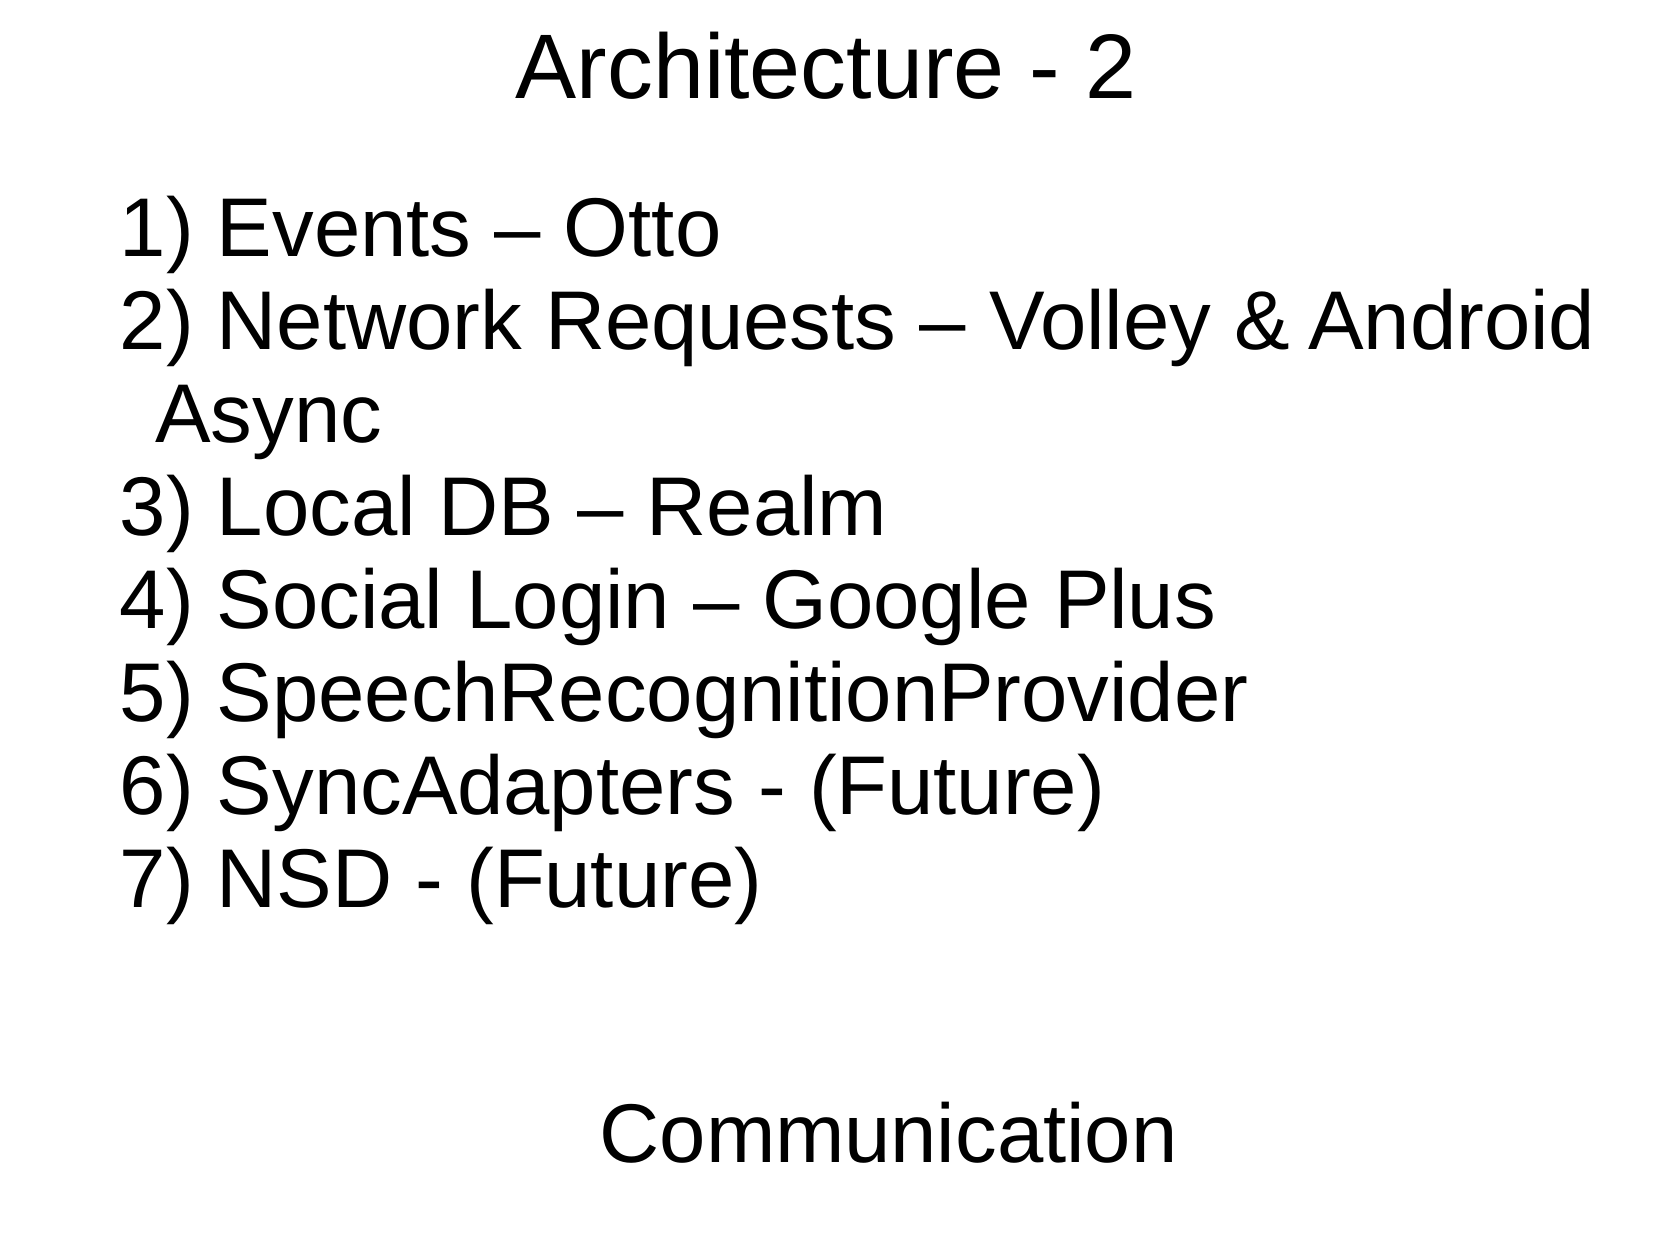

# Architecture - 2
 Events – Otto
 Network Requests – Volley & Android Async
 Local DB – Realm
 Social Login – Google Plus
 SpeechRecognitionProvider
 SyncAdapters - (Future)
 NSD - (Future)
Communication